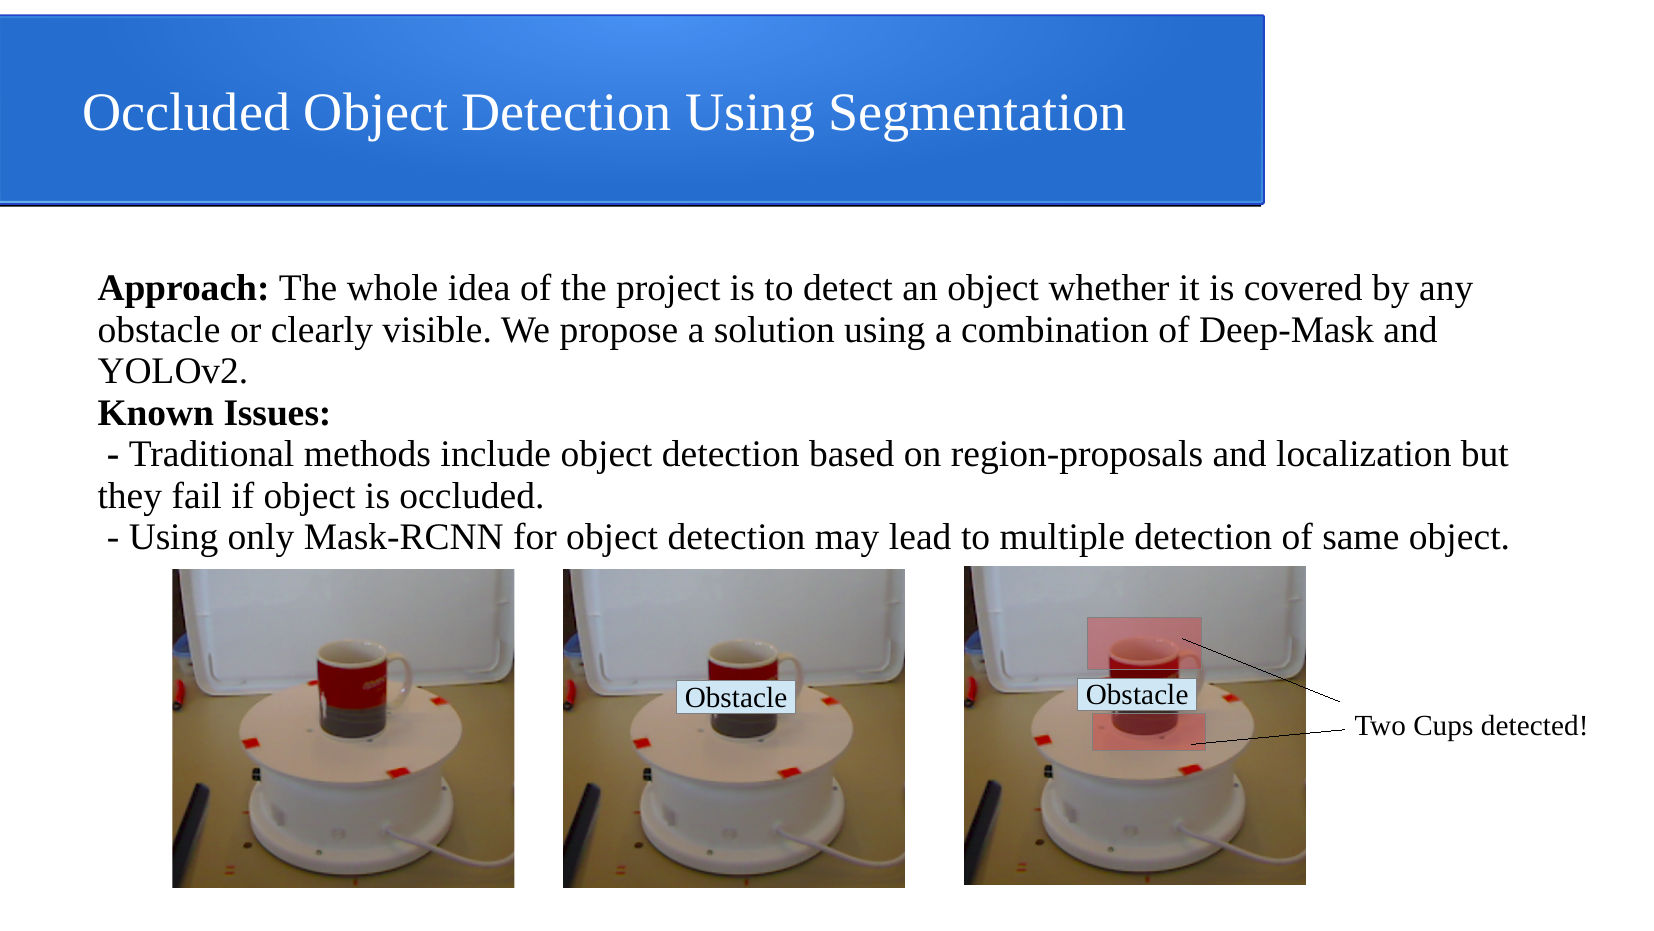

# Occluded Object Detection Using Segmentation
Approach: The whole idea of the project is to detect an object whether it is covered by any obstacle or clearly visible. We propose a solution using a combination of Deep-Mask and YOLOv2.
Known Issues:
 - Traditional methods include object detection based on region-proposals and localization but they fail if object is occluded.
 - Using only Mask-RCNN for object detection may lead to multiple detection of same object.
Obstacle
Obstacle
Two Cups detected!